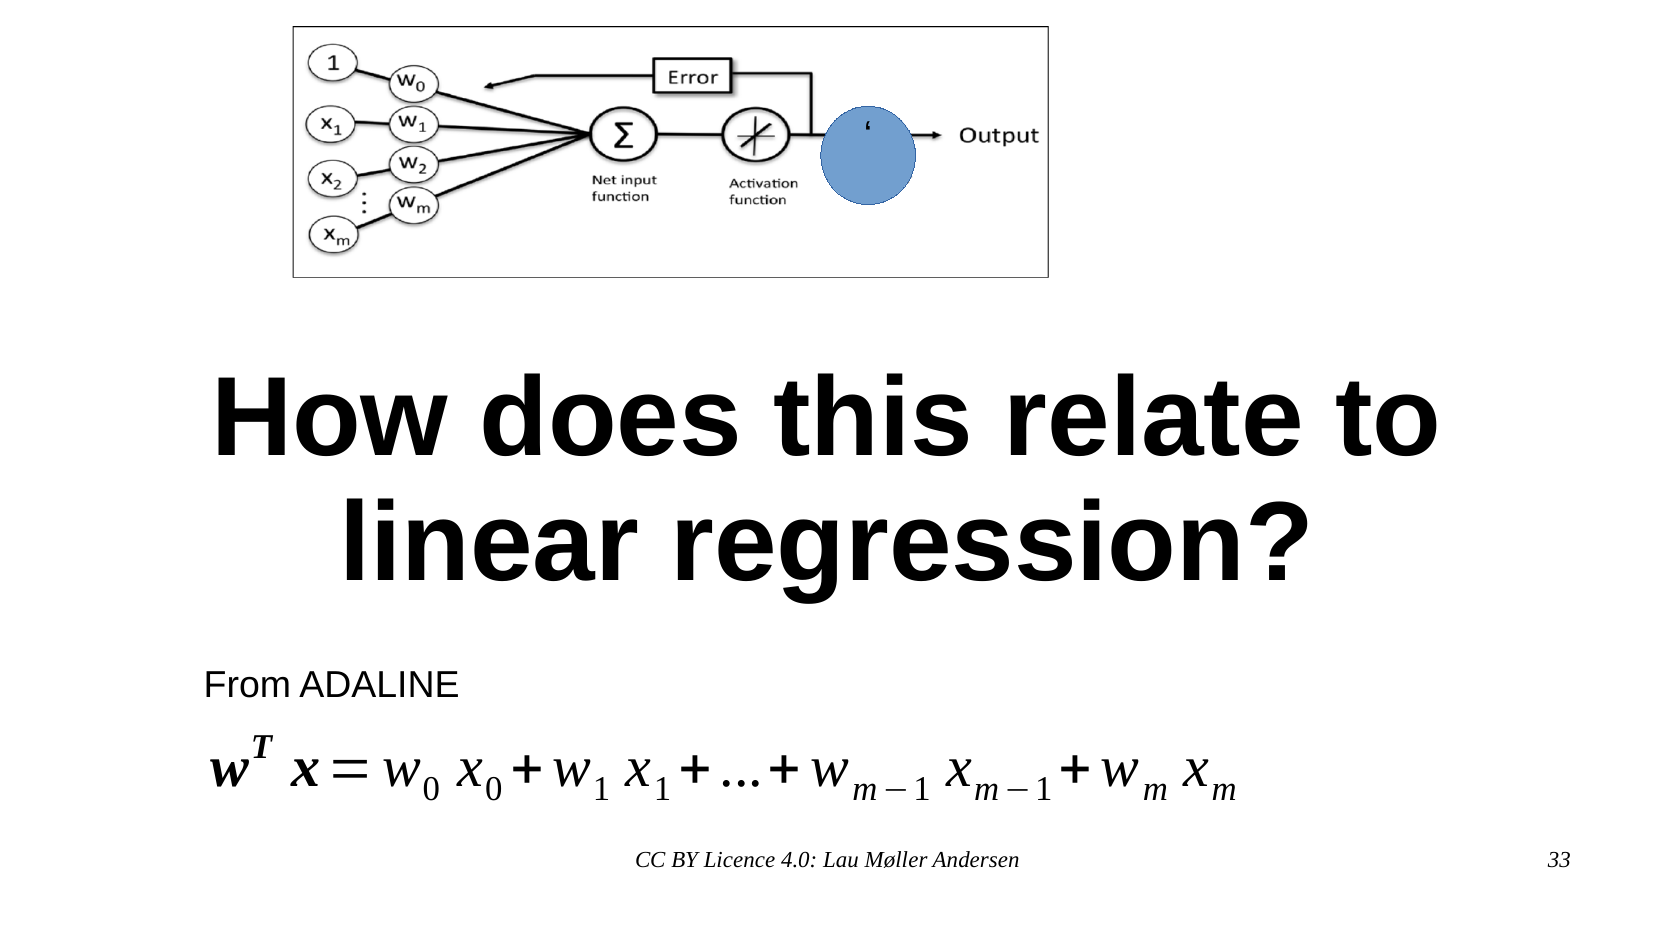

‘
# How does this relate to linear regression?
From ADALINE
CC BY Licence 4.0: Lau Møller Andersen
33